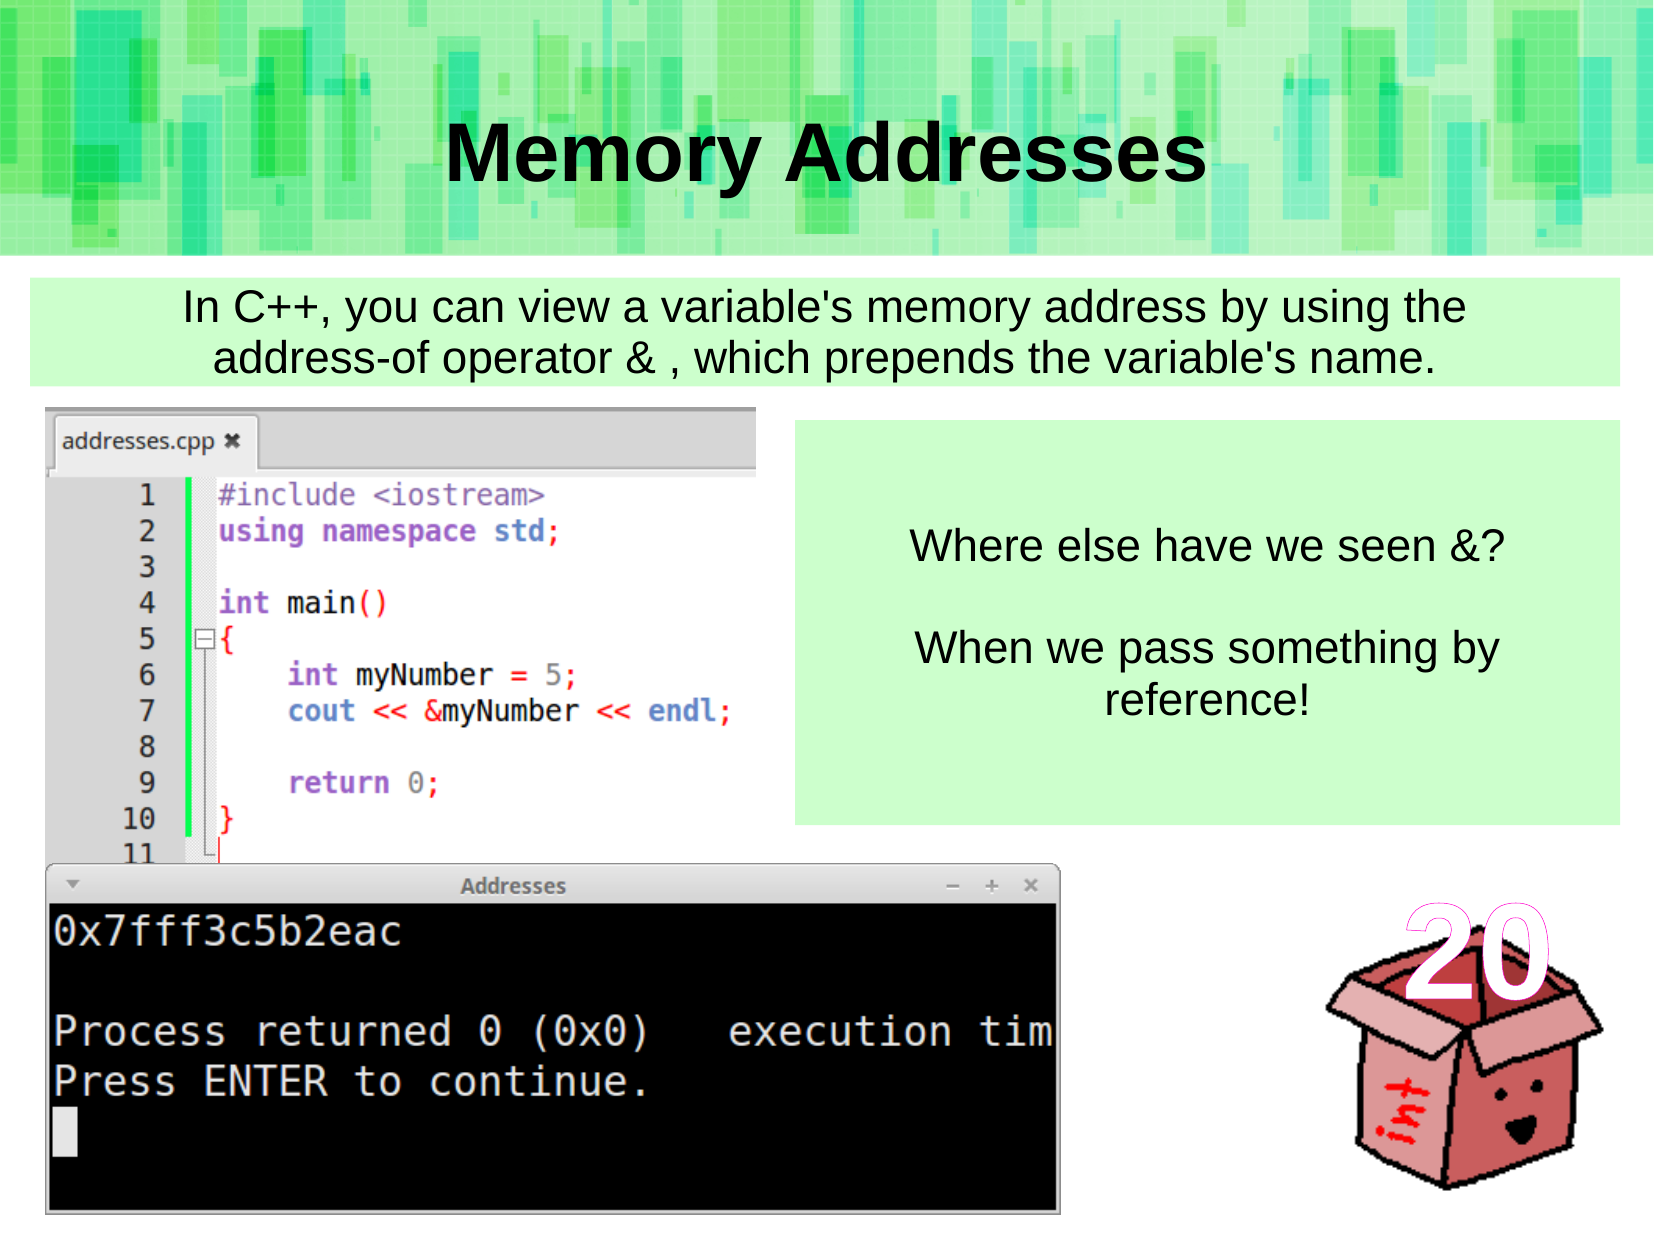

# Memory Addresses
In C++, you can view a variable's memory address by using the
address-of operator & , which prepends the variable's name.
Where else have we seen &?
When we pass something by reference!
20